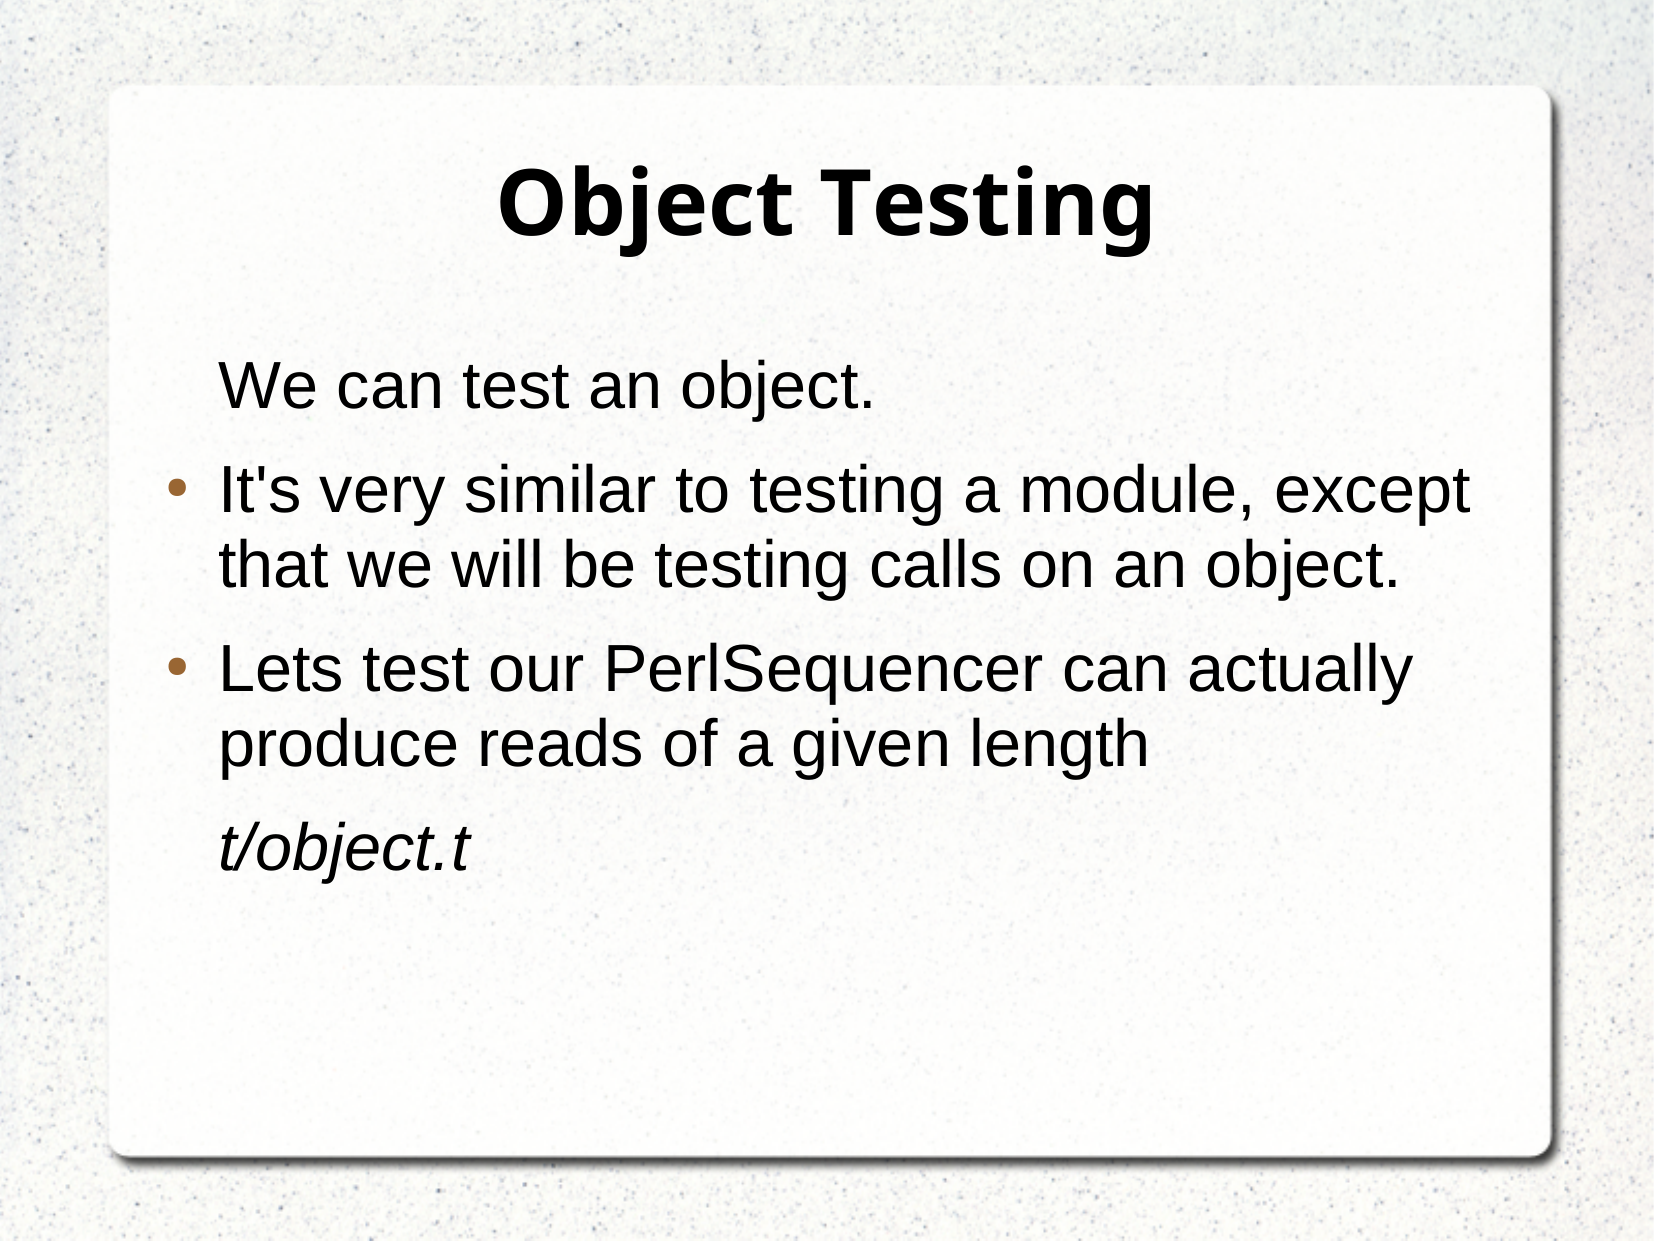

# Object Testing
We can test an object.
It's very similar to testing a module, except that we will be testing calls on an object.
Lets test our PerlSequencer can actually produce reads of a given length
t/object.t